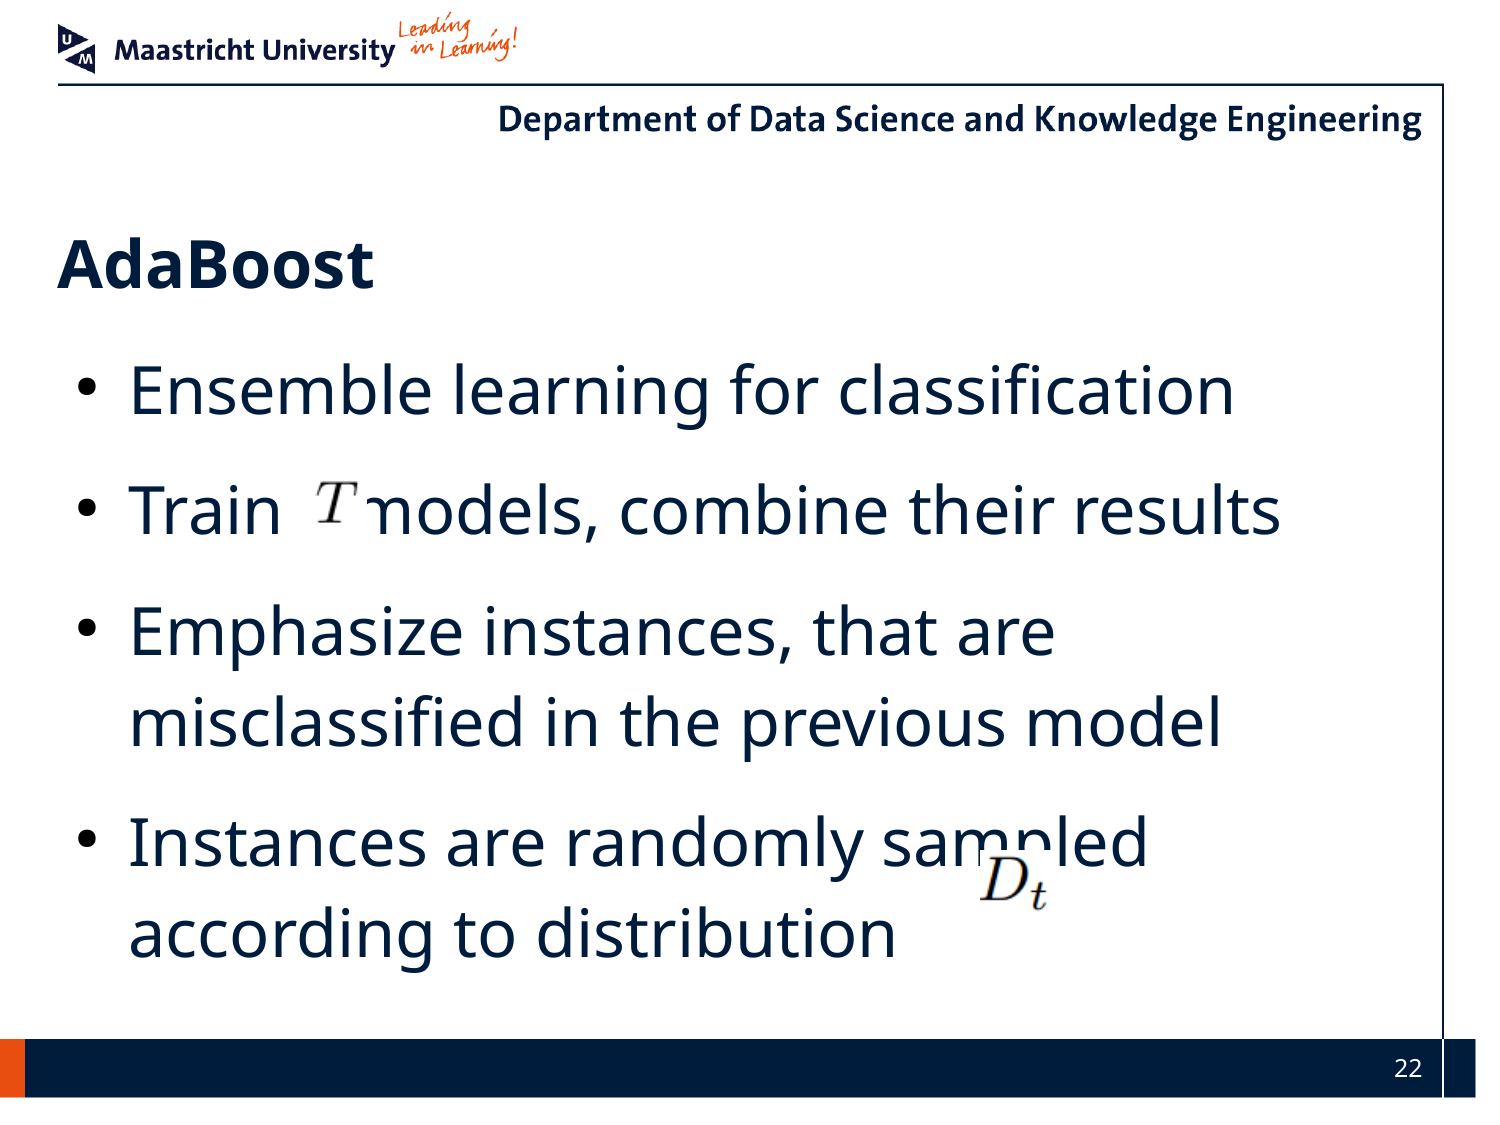

# AdaBoost
Ensemble learning for classification
Train models, combine their results
Emphasize instances, that are misclassified in the previous model
Instances are randomly sampled according to distribution